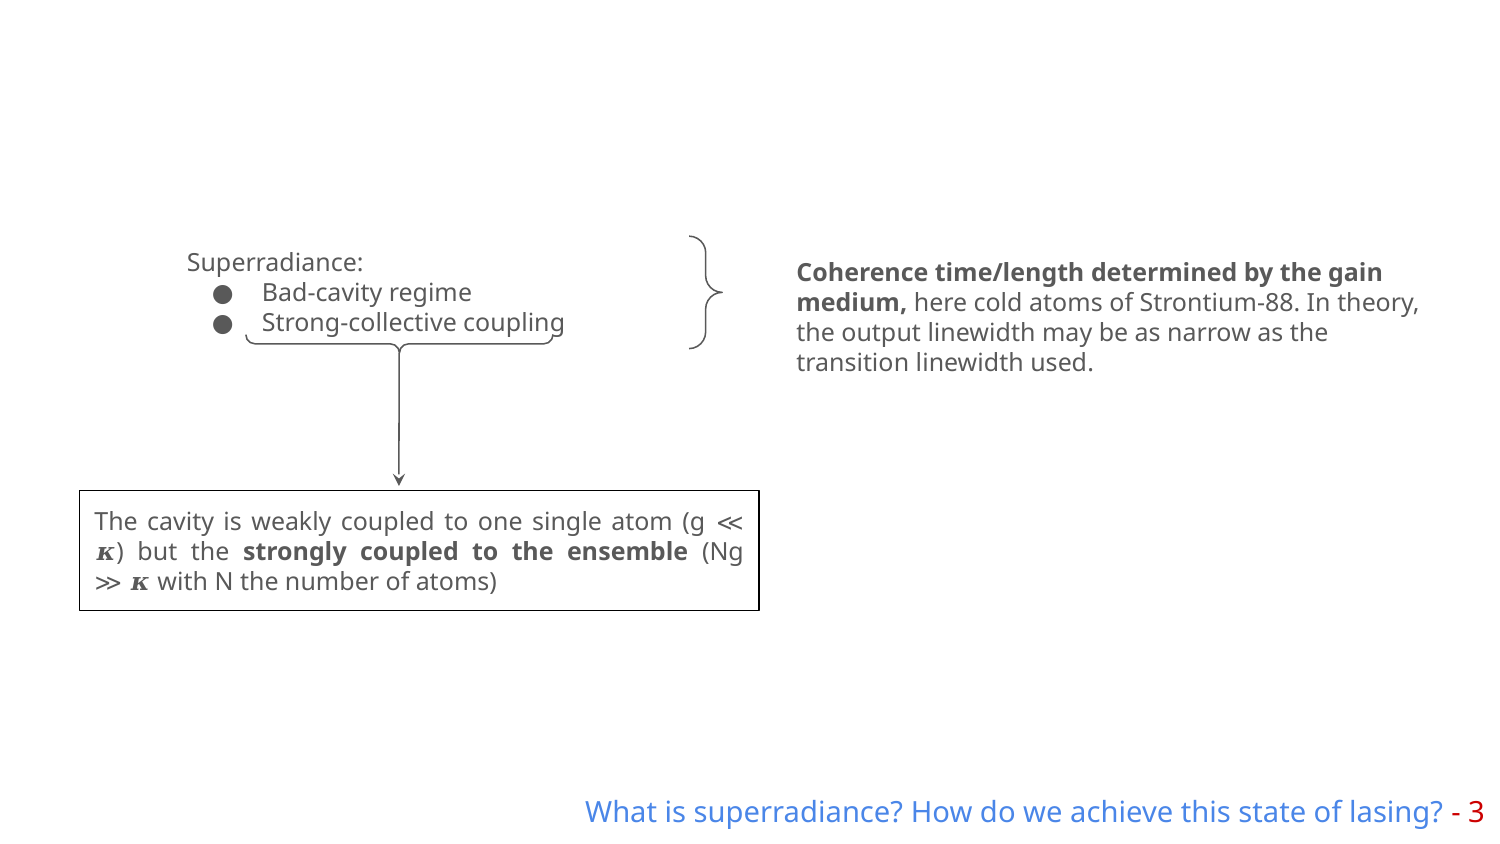

Superradiance:
Bad-cavity regime
Strong-collective coupling
Coherence time/length determined by the gain medium, here cold atoms of Strontium-88. In theory, the output linewidth may be as narrow as the transition linewidth used.
The cavity is weakly coupled to one single atom (g ≪ 𝜿) but the strongly coupled to the ensemble (Ng ≫ 𝜿 with N the number of atoms)
What is superradiance? How do we achieve this state of lasing? - 3